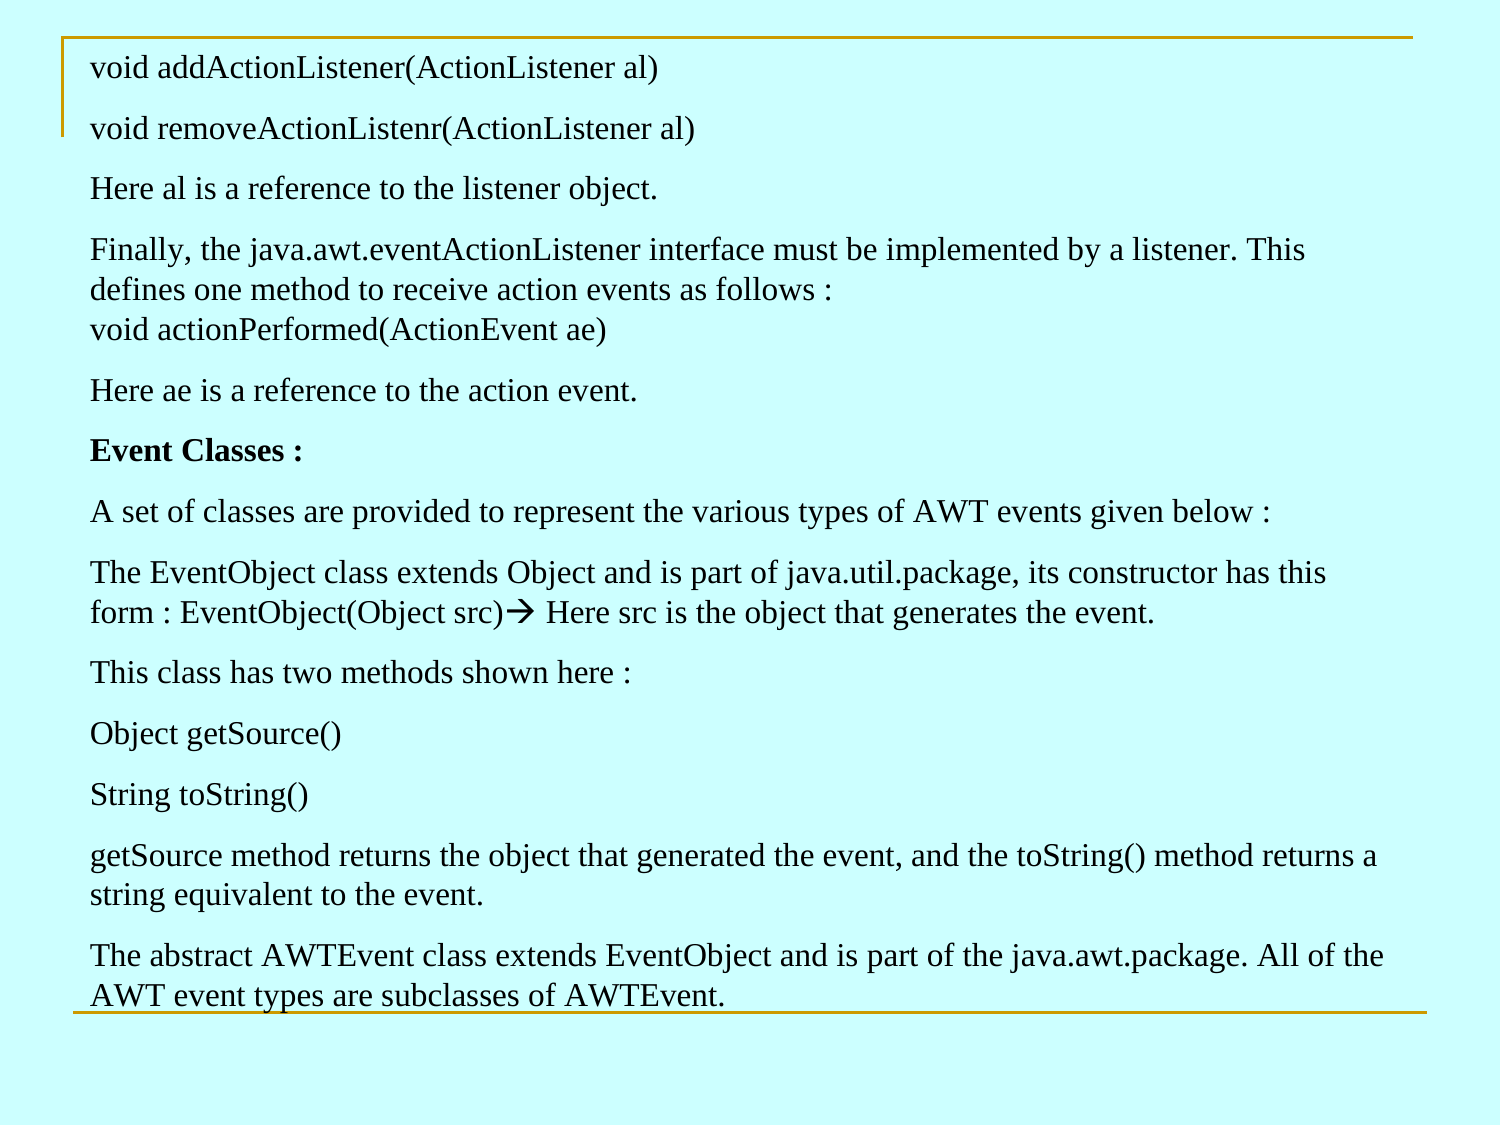

void addActionListener(ActionListener al)
void removeActionListenr(ActionListener al)
Here al is a reference to the listener object.
Finally, the java.awt.eventActionListener interface must be implemented by a listener. This defines one method to receive action events as follows :
void actionPerformed(ActionEvent ae)
Here ae is a reference to the action event.
Event Classes :
A set of classes are provided to represent the various types of AWT events given below :
The EventObject class extends Object and is part of java.util.package, its constructor has this form : EventObject(Object src) Here src is the object that generates the event.
This class has two methods shown here :
Object getSource()
String toString()
getSource method returns the object that generated the event, and the toString() method returns a string equivalent to the event.
The abstract AWTEvent class extends EventObject and is part of the java.awt.package. All of the AWT event types are subclasses of AWTEvent.